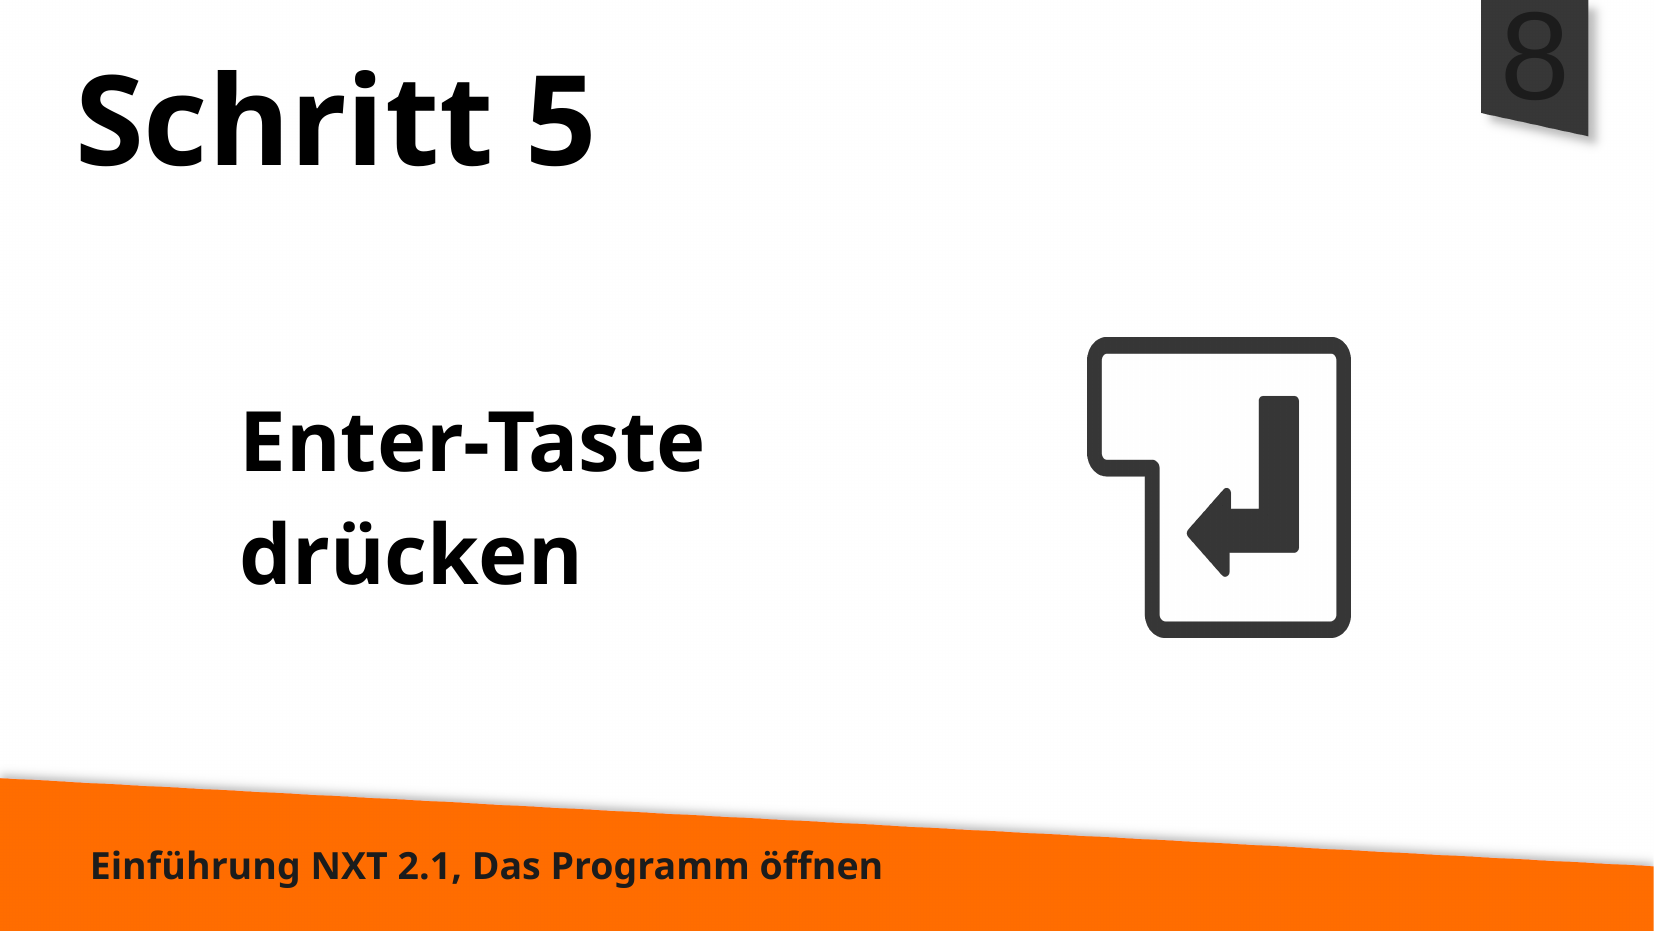

8
# Schritt 5
Enter-Taste drücken
Einführung NXT 2.1, Das Programm öffnen